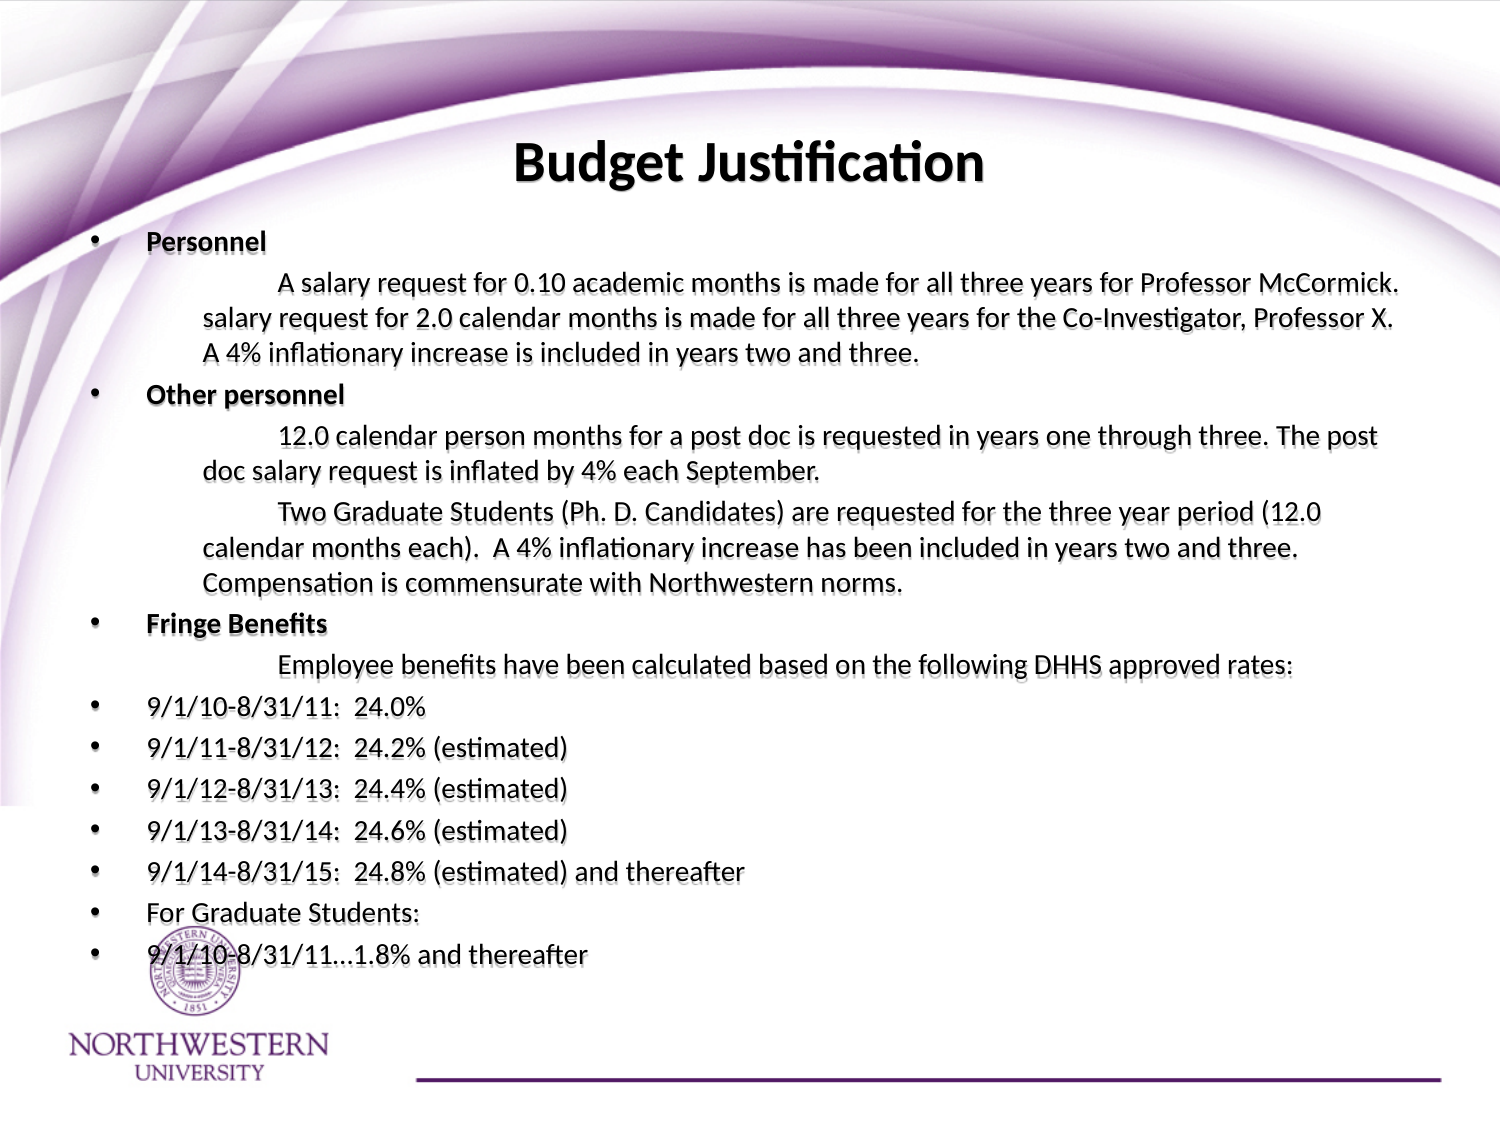

# Budget Justification
Personnel
	A salary request for 0.10 academic months is made for all three years for Professor McCormick. salary request for 2.0 calendar months is made for all three years for the Co-Investigator, Professor X. A 4% inflationary increase is included in years two and three.
Other personnel
	12.0 calendar person months for a post doc is requested in years one through three. The post doc salary request is inflated by 4% each September.
	Two Graduate Students (Ph. D. Candidates) are requested for the three year period (12.0 calendar months each). A 4% inflationary increase has been included in years two and three. Compensation is commensurate with Northwestern norms.
Fringe Benefits
	Employee benefits have been calculated based on the following DHHS approved rates:
9/1/10-8/31/11: 24.0%
9/1/11-8/31/12: 24.2% (estimated)
9/1/12-8/31/13: 24.4% (estimated)
9/1/13-8/31/14: 24.6% (estimated)
9/1/14-8/31/15: 24.8% (estimated) and thereafter
For Graduate Students:
9/1/10-8/31/11…1.8% and thereafter